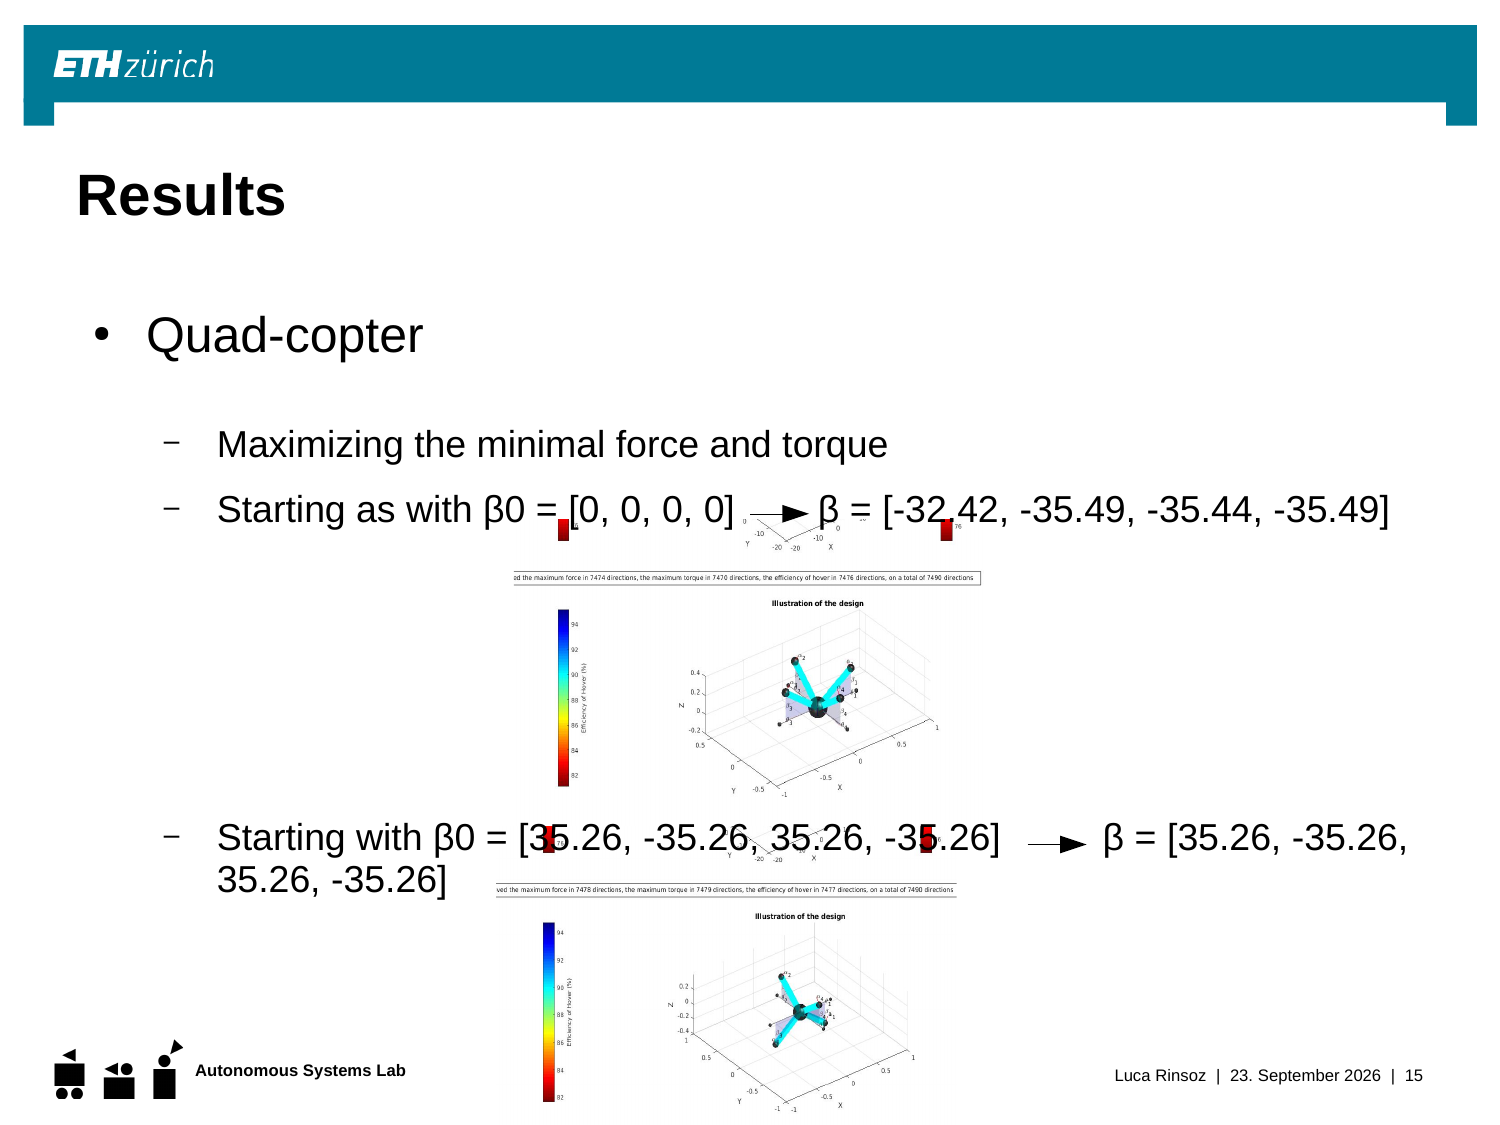

# Results
Quad-copter
Maximizing the minimal force and torque
Starting as with β0 = [0, 0, 0, 0]	 β = [-32.42, -35.49, -35.44, -35.49]
Starting with β0 = [35.26, -35.26, 35.26, -35.26] 		β = [35.26, -35.26, 35.26, -35.26]
((Name))
15